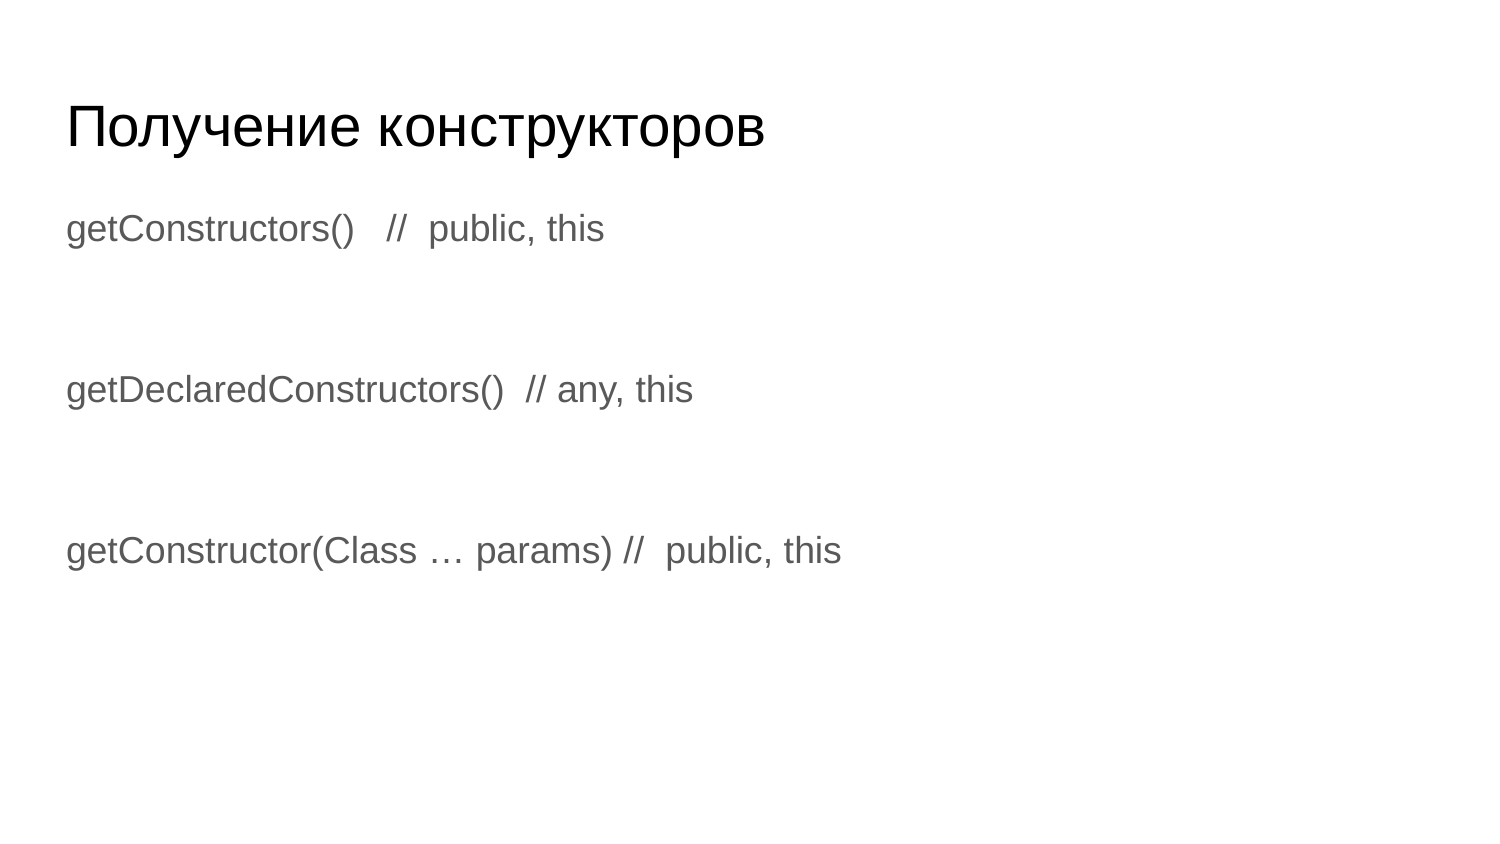

# Получение конструкторов
getConstructors() // public, this
getDeclaredConstructors() // any, this
getConstructor(Class … params) // public, this